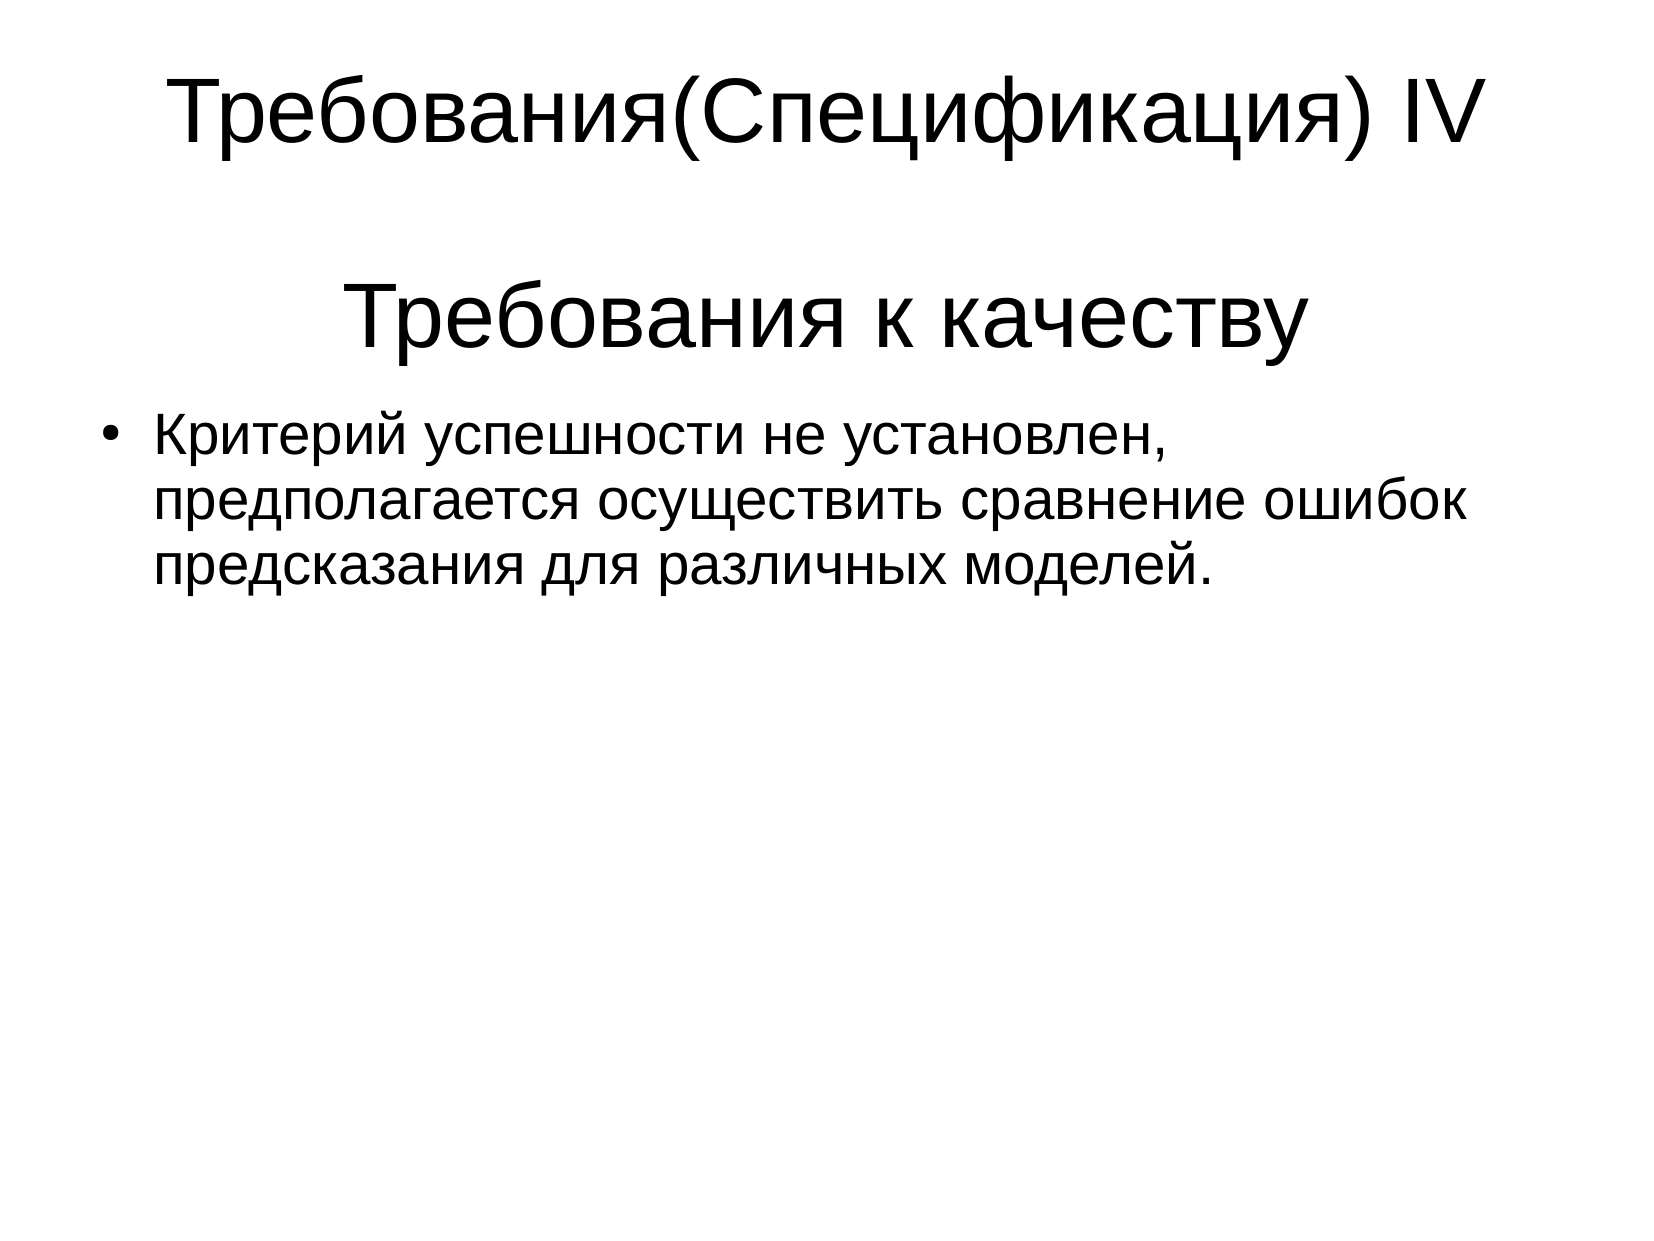

# Требования(Спецификация) IV Требования к качеству
Критерий успешности не установлен, предполагается осуществить сравнение ошибок предсказания для различных моделей.